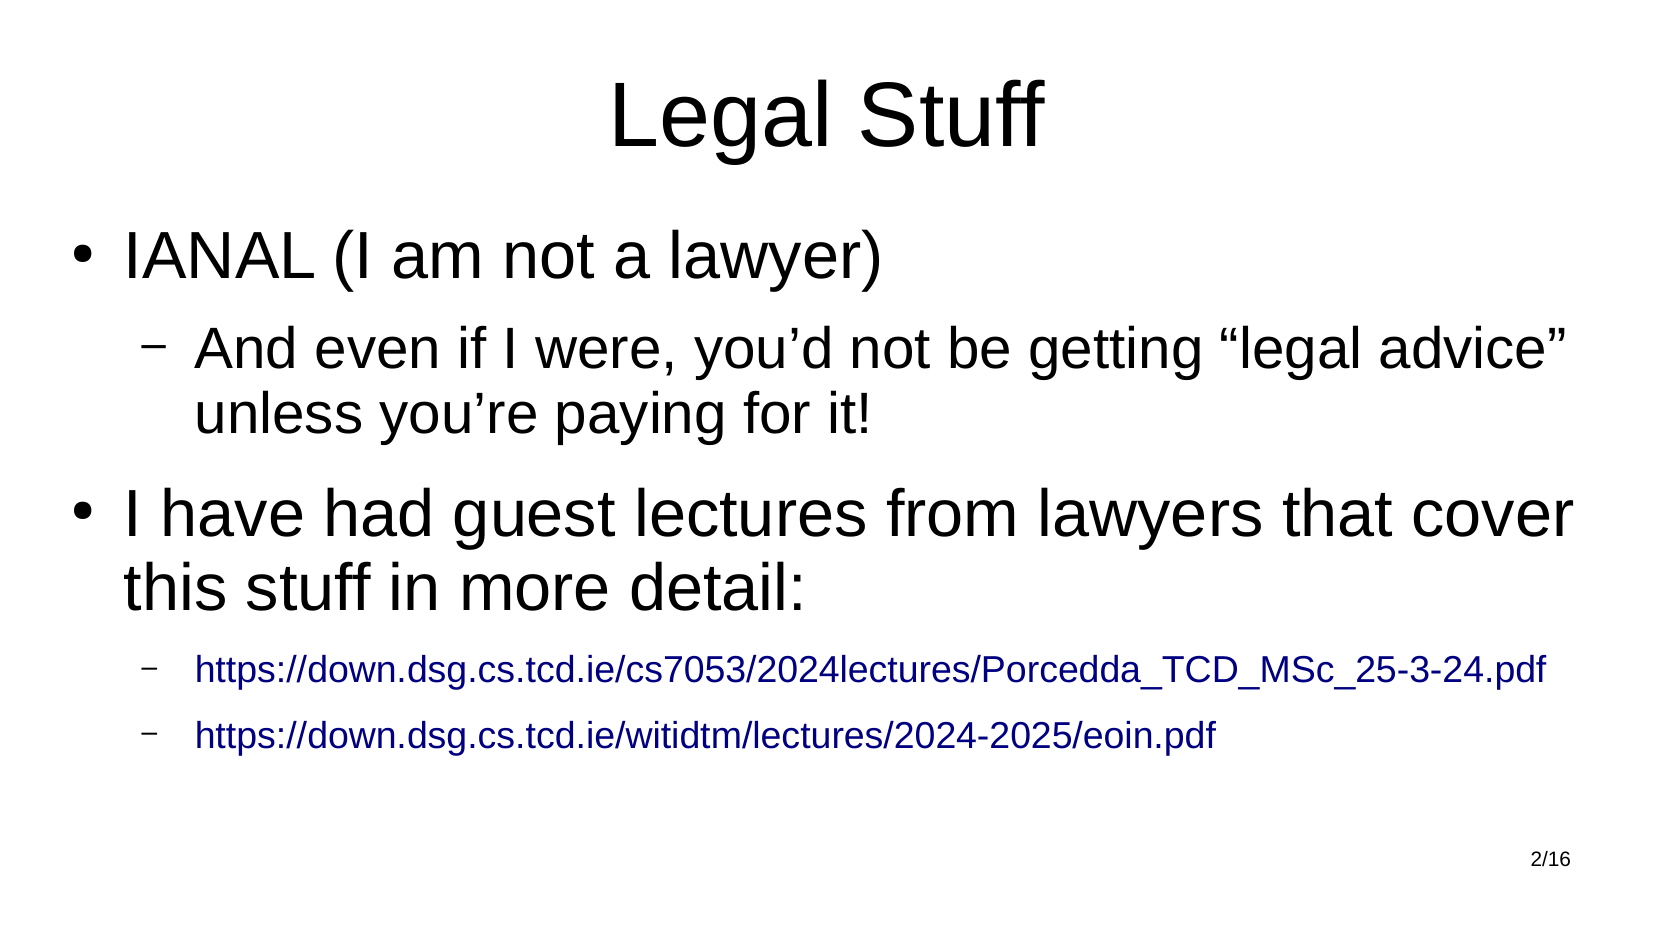

# Legal Stuff
IANAL (I am not a lawyer)
And even if I were, you’d not be getting “legal advice” unless you’re paying for it!
I have had guest lectures from lawyers that cover this stuff in more detail:
https://down.dsg.cs.tcd.ie/cs7053/2024lectures/Porcedda_TCD_MSc_25-3-24.pdf
https://down.dsg.cs.tcd.ie/witidtm/lectures/2024-2025/eoin.pdf
2